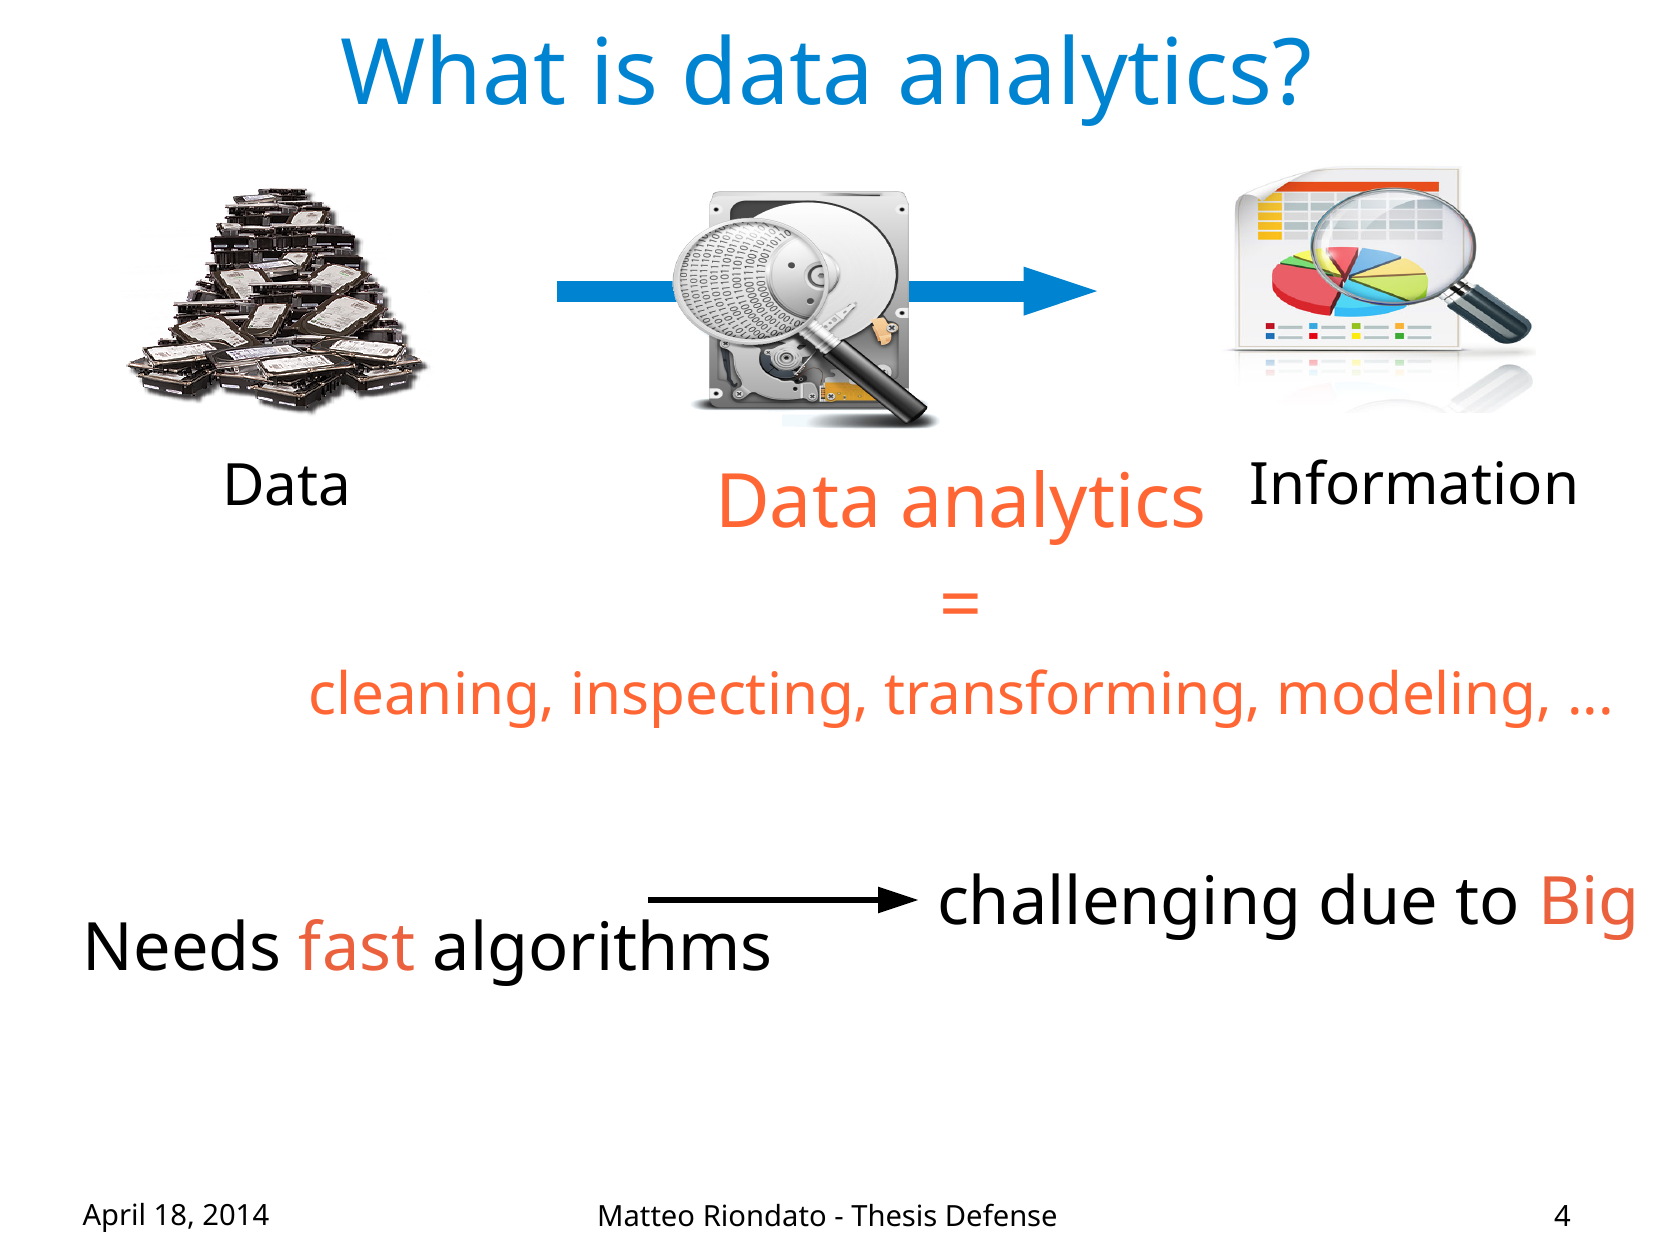

# What is data analytics?
Needs fast algorithms
Information
Data
Data analytics
=
cleaning, inspecting, transforming, modeling, ...
challenging due to Big Data
April 18, 2014
Matteo Riondato - Thesis Defense
4